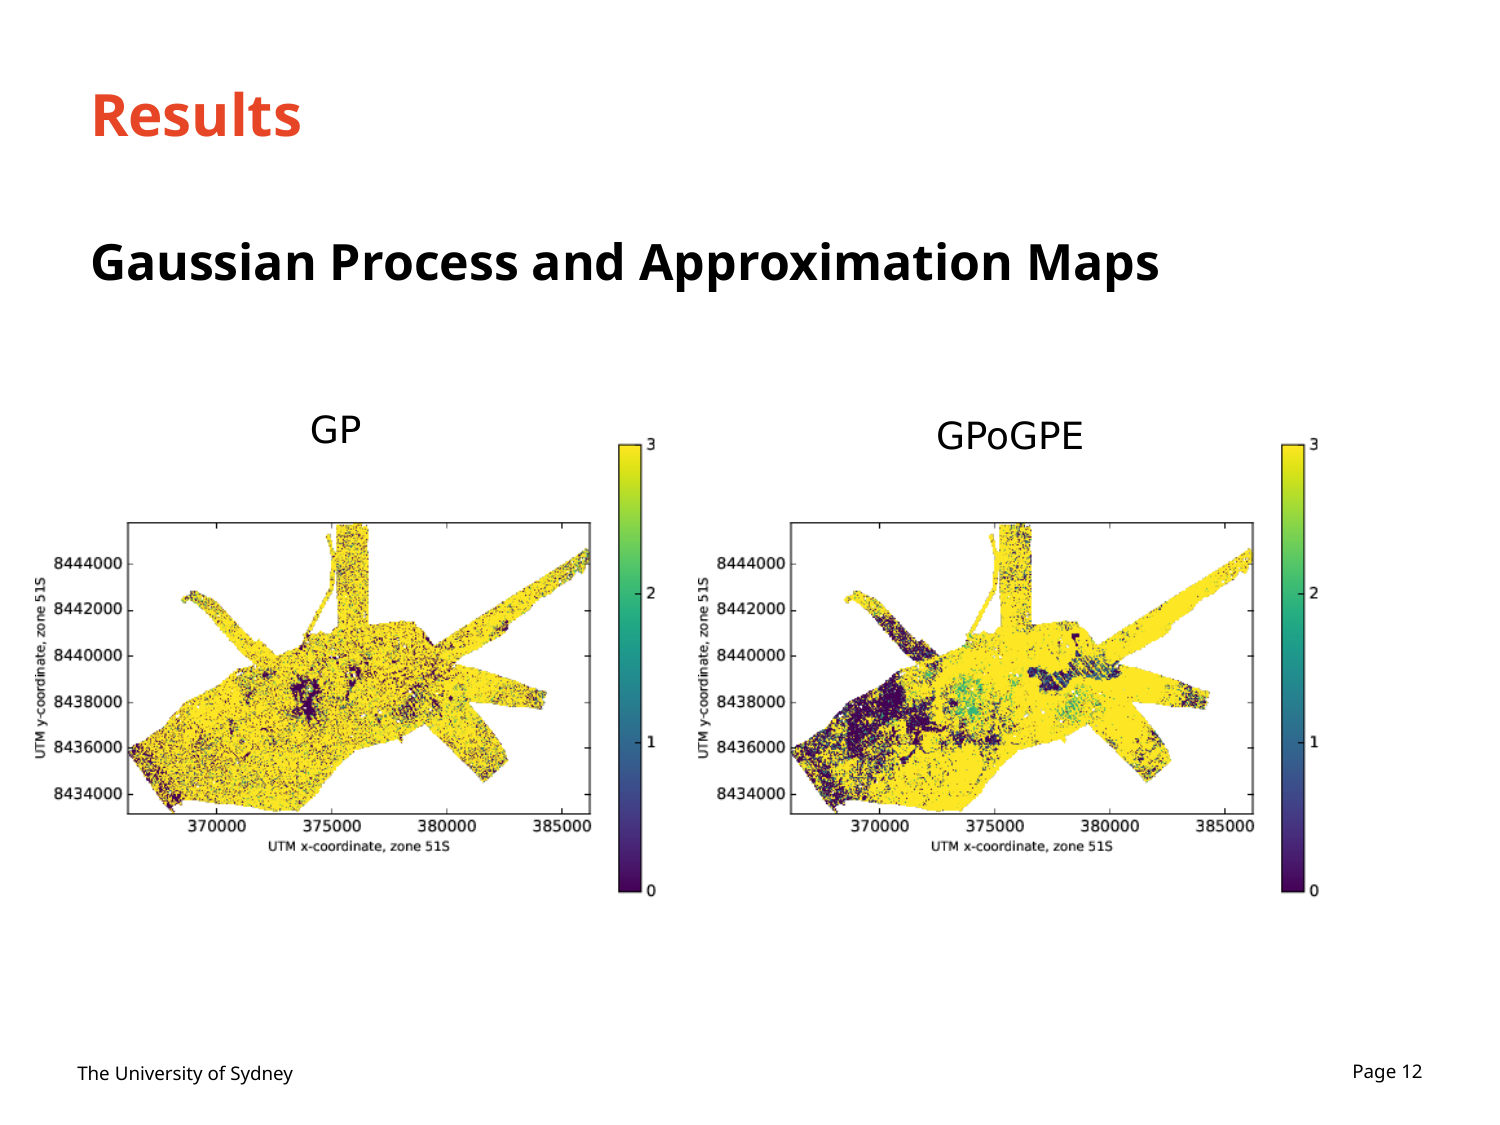

# Results
Gaussian Process and Approximation Maps
GP
GPoGPE